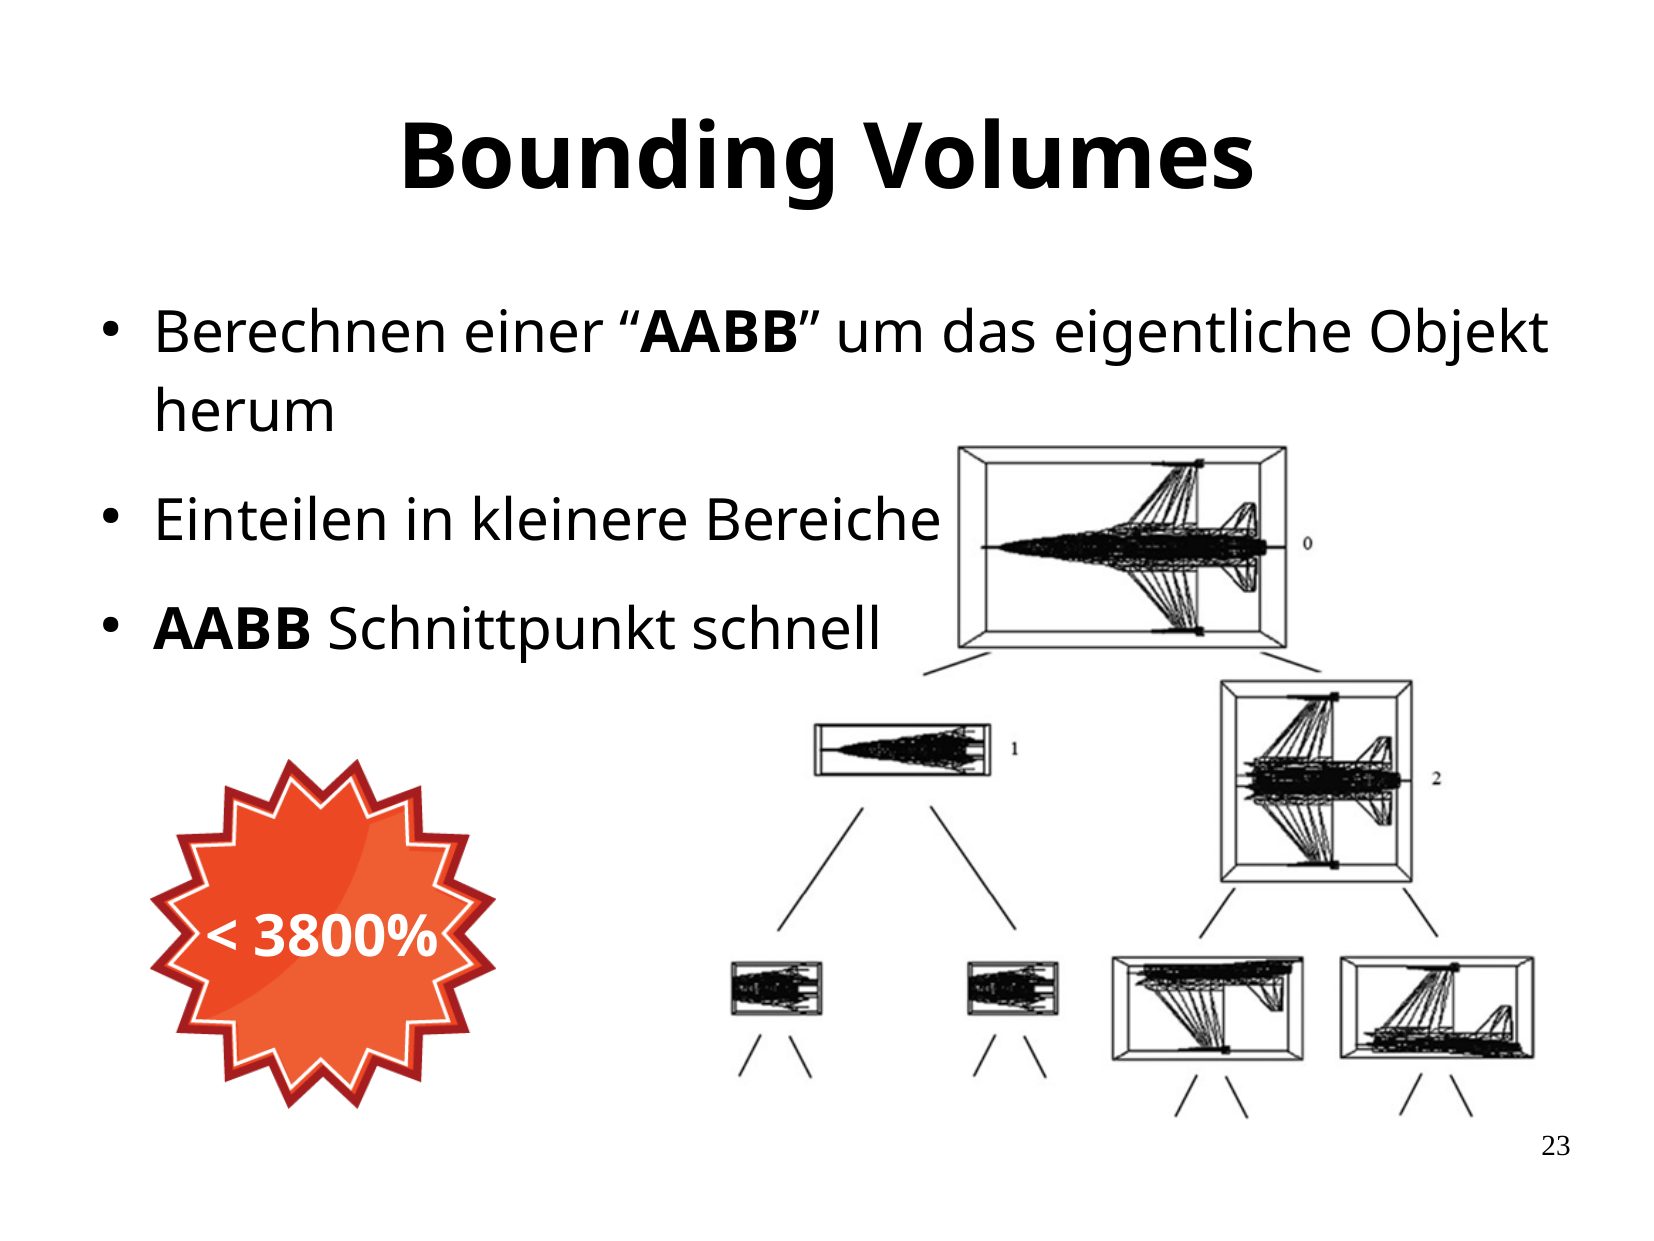

# Bounding Volumes
Berechnen einer “AABB” um das eigentliche Objekt herum
Einteilen in kleinere Bereiche
AABB Schnittpunkt schnell
< 3800%
23